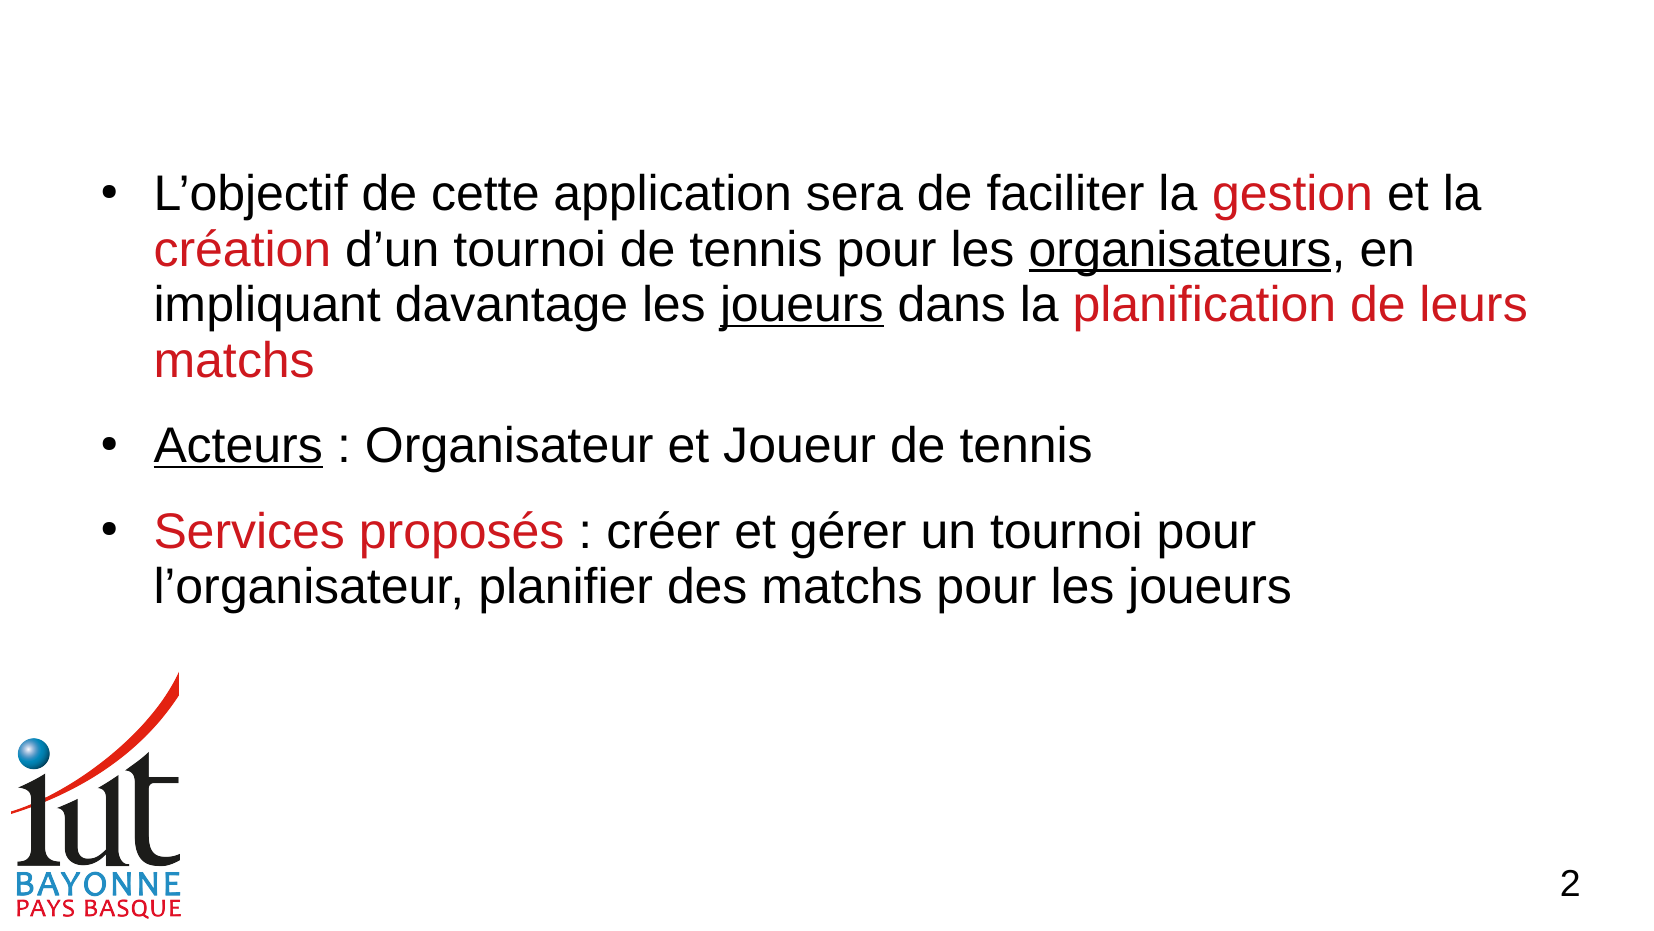

# L’objectif de cette application sera de faciliter la gestion et la création d’un tournoi de tennis pour les organisateurs, en impliquant davantage les joueurs dans la planification de leurs matchs
Acteurs : Organisateur et Joueur de tennis
Services proposés : créer et gérer un tournoi pour l’organisateur, planifier des matchs pour les joueurs